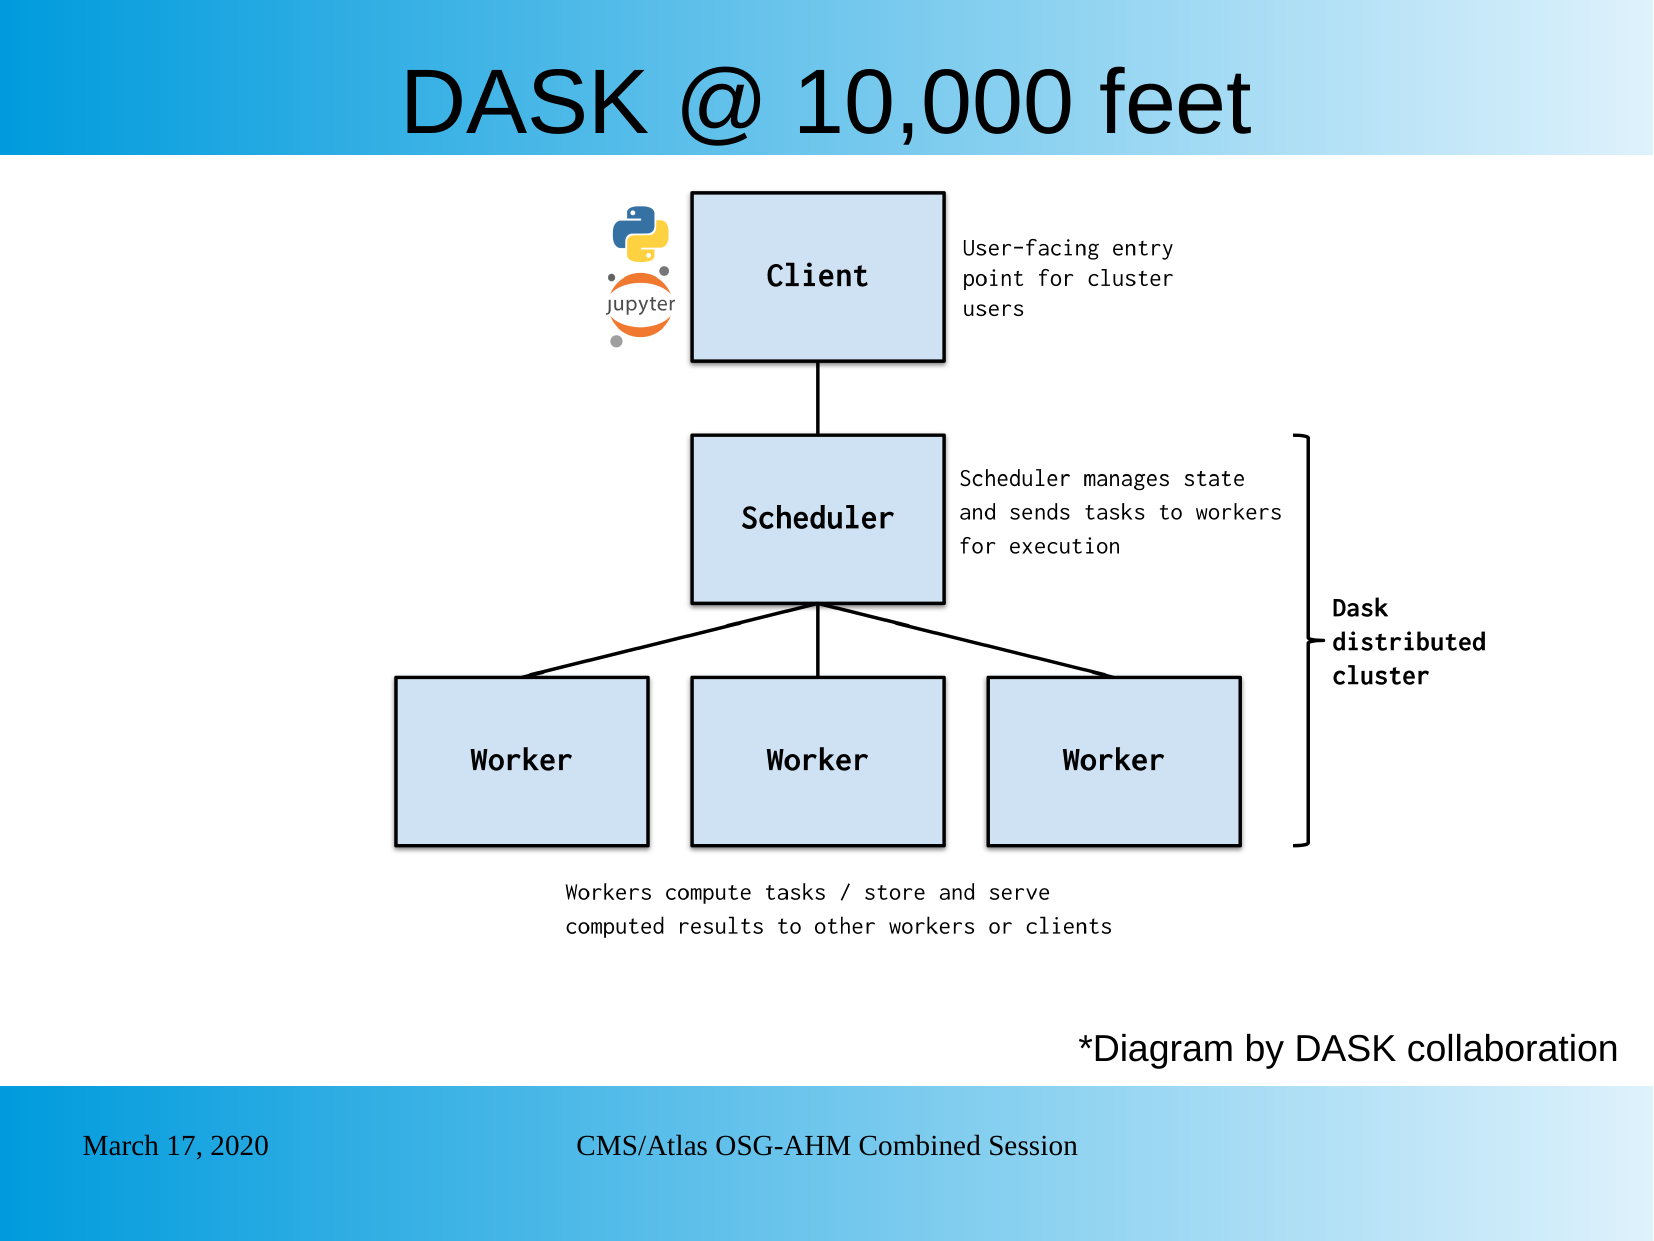

# DASK @ 10,000 feet
*Diagram by DASK collaboration
March 17, 2020
CMS/Atlas OSG-AHM Combined Session